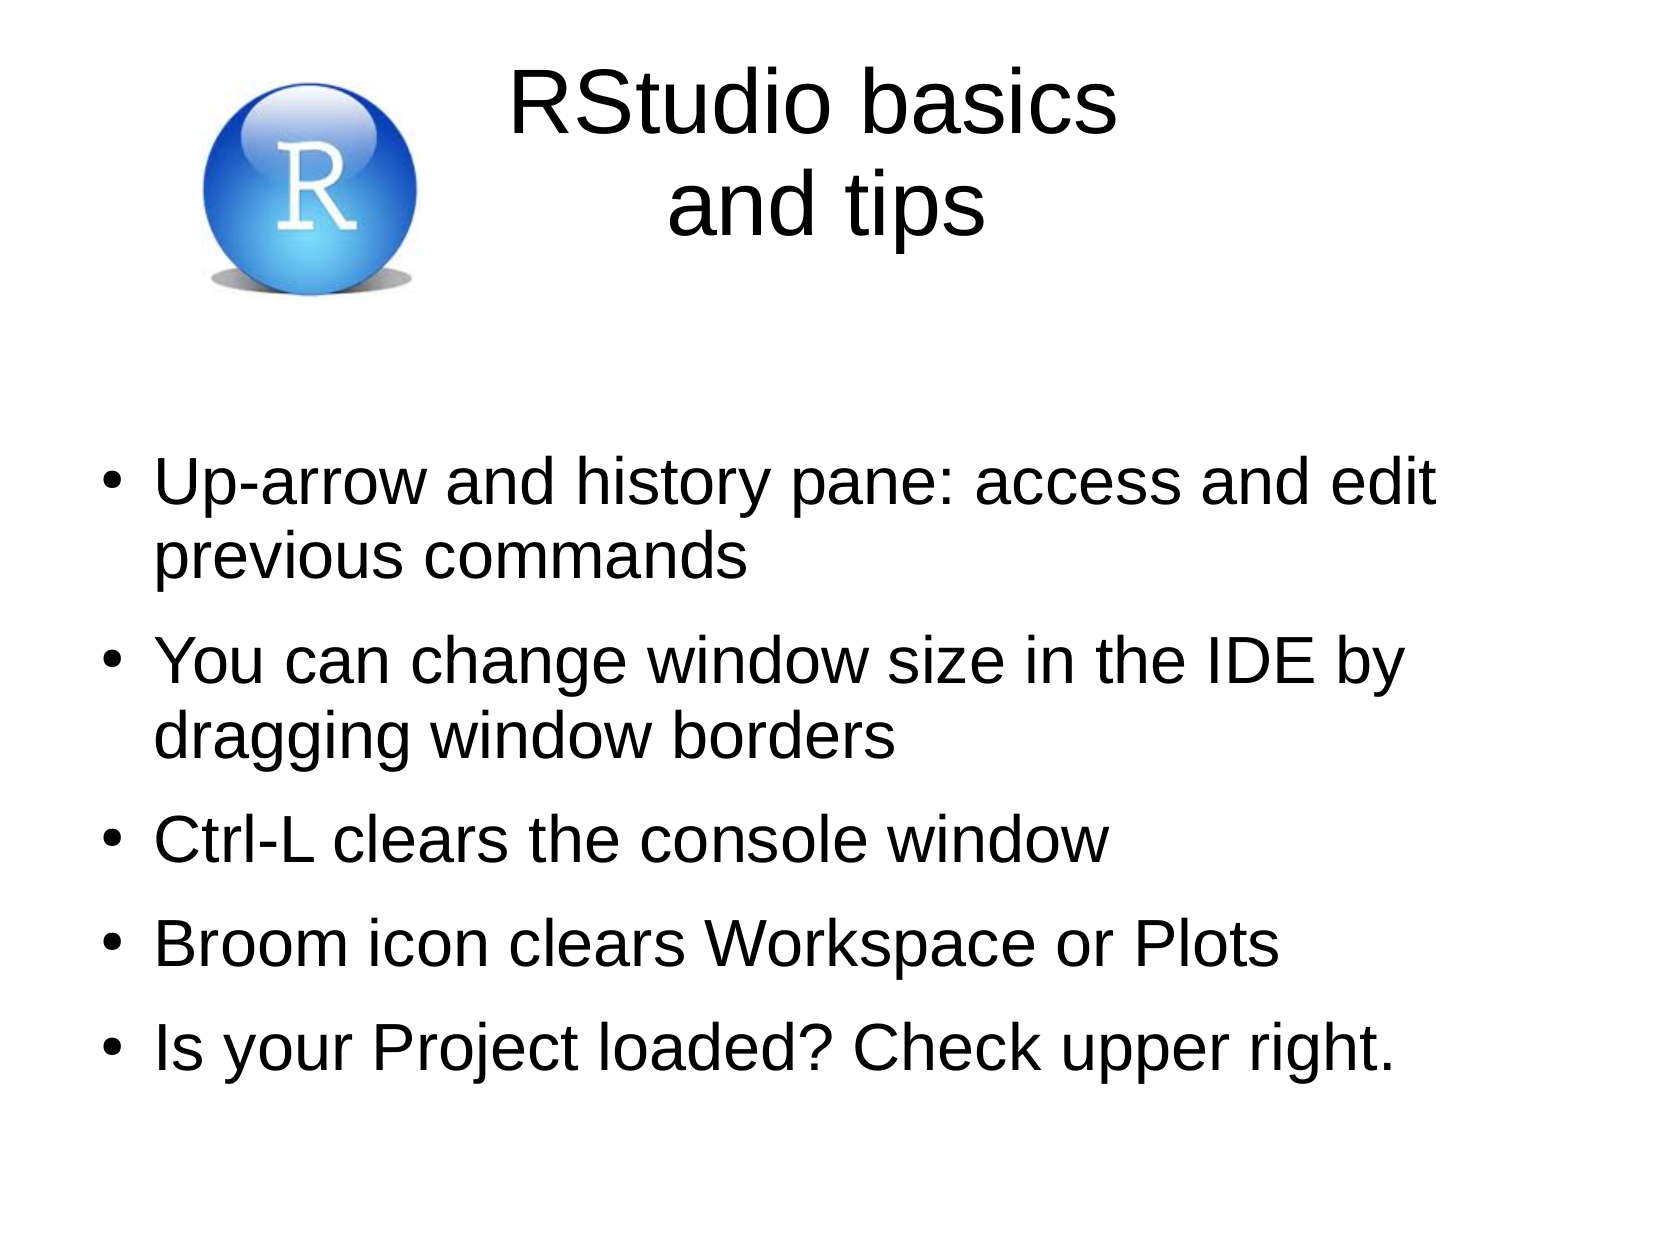

# RStudio basics and tips
Up-arrow and history pane: access and edit previous commands
You can change window size in the IDE by dragging window borders
Ctrl-L clears the console window
Broom icon clears Workspace or Plots
Is your Project loaded? Check upper right.